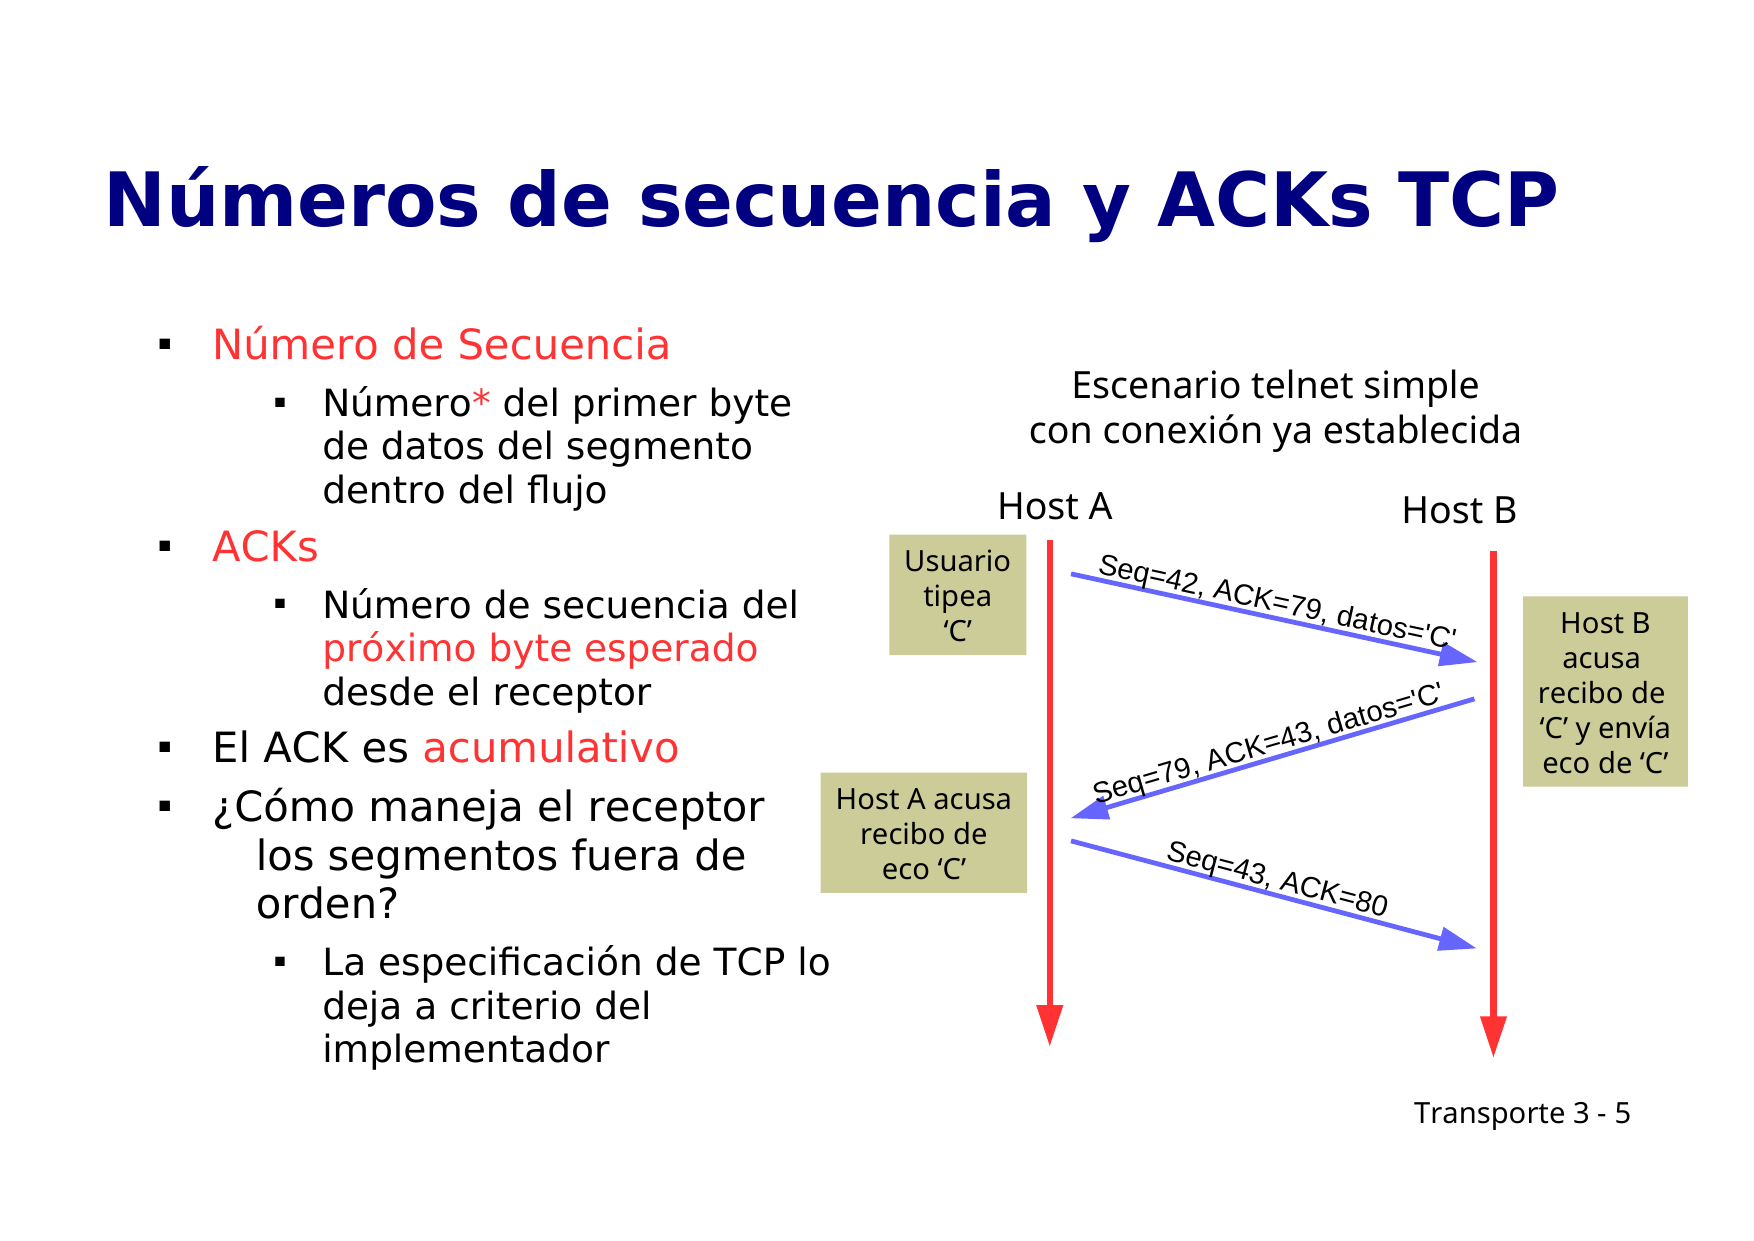

# Números de secuencia y ACKs TCP
Número de Secuencia
Número* del primer byte de datos del segmento dentro del flujo
ACKs
Número de secuencia del próximo byte esperado desde el receptor
El ACK es acumulativo
¿Cómo maneja el receptor los segmentos fuera de orden?
La especificación de TCP lo deja a criterio del implementador
Escenario telnet simple
con conexión ya establecida
Host A
Host B
Seq=42, ACK=79, datos='C'
Seq=79, ACK=43, datos='C'
Seq=43, ACK=80
Usuario
tipea
‘C’
Host B
acusa
recibo de
‘C’ y envía
eco de ‘C’
Host A acusa
recibo de
eco ‘C’